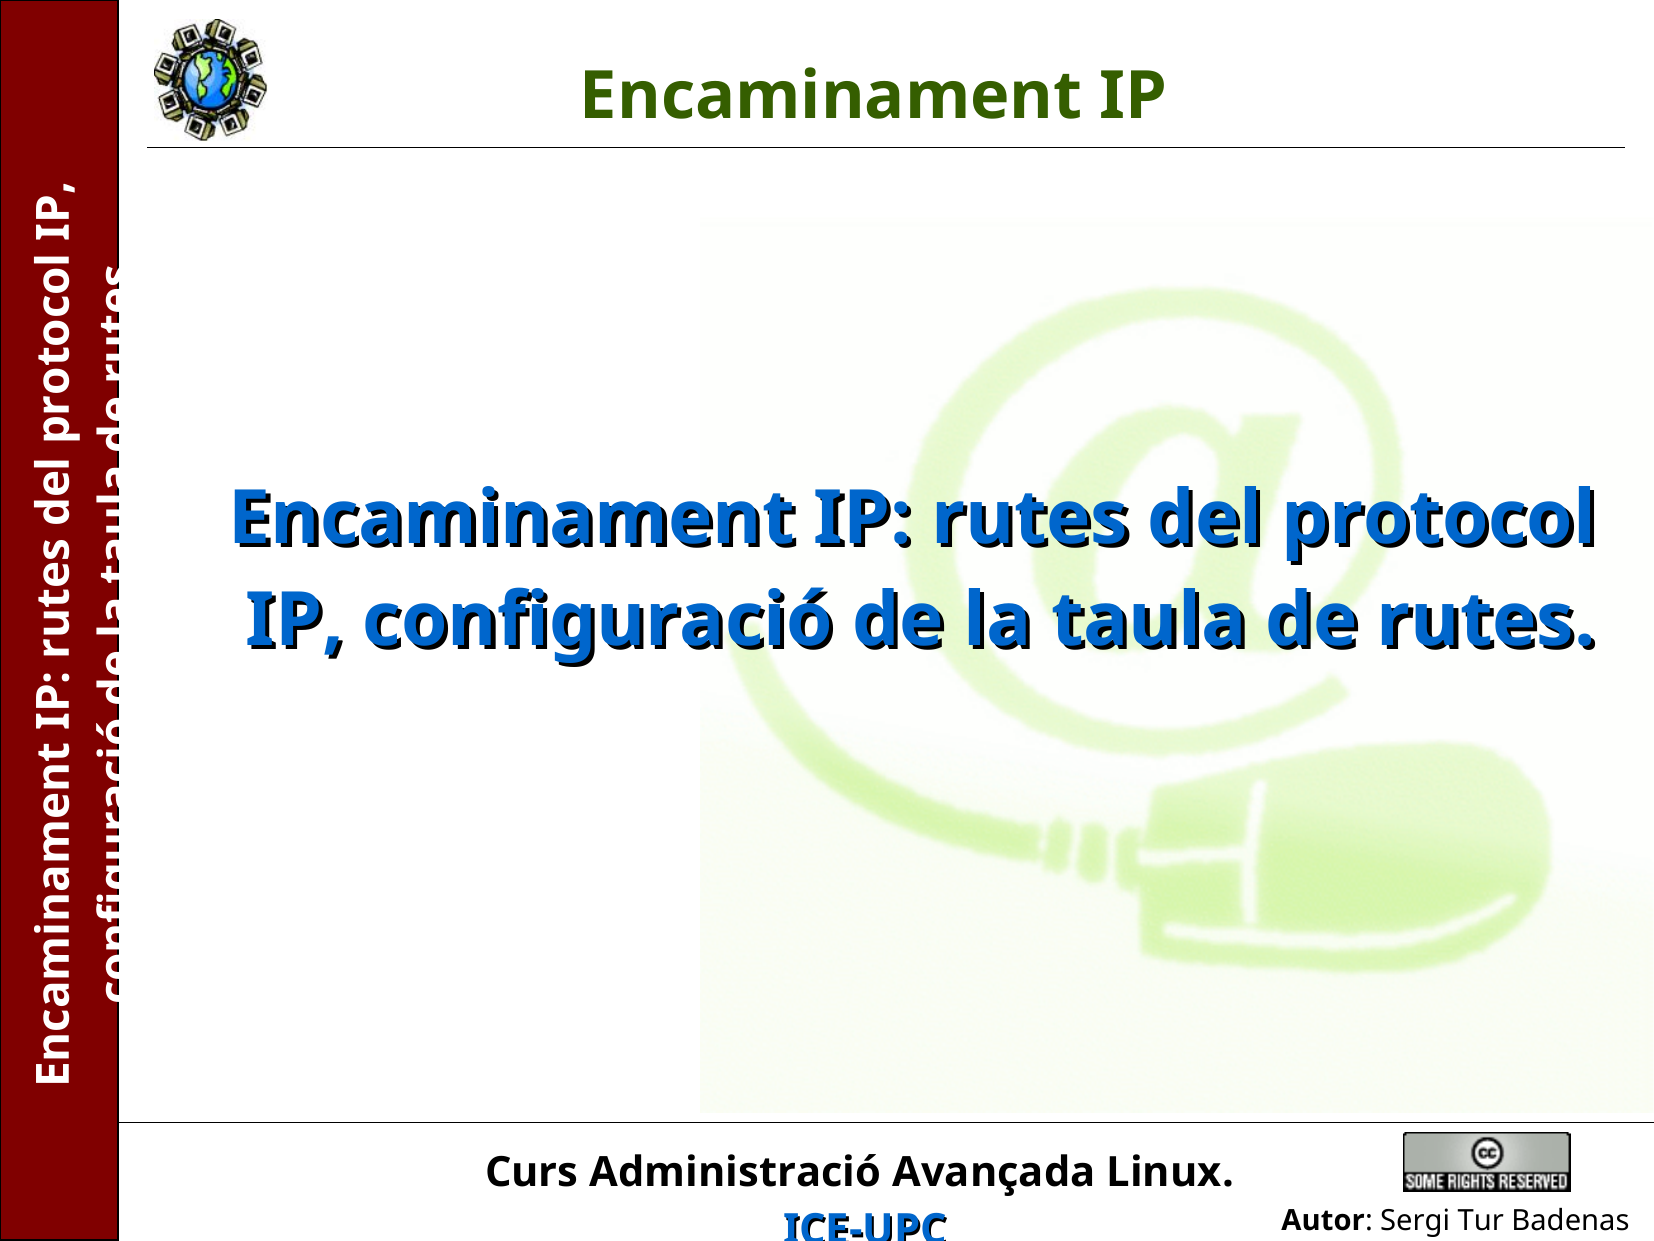

Encaminament IP
# Encaminament IP: rutes del protocol IP, configuració de la taula de rutes.